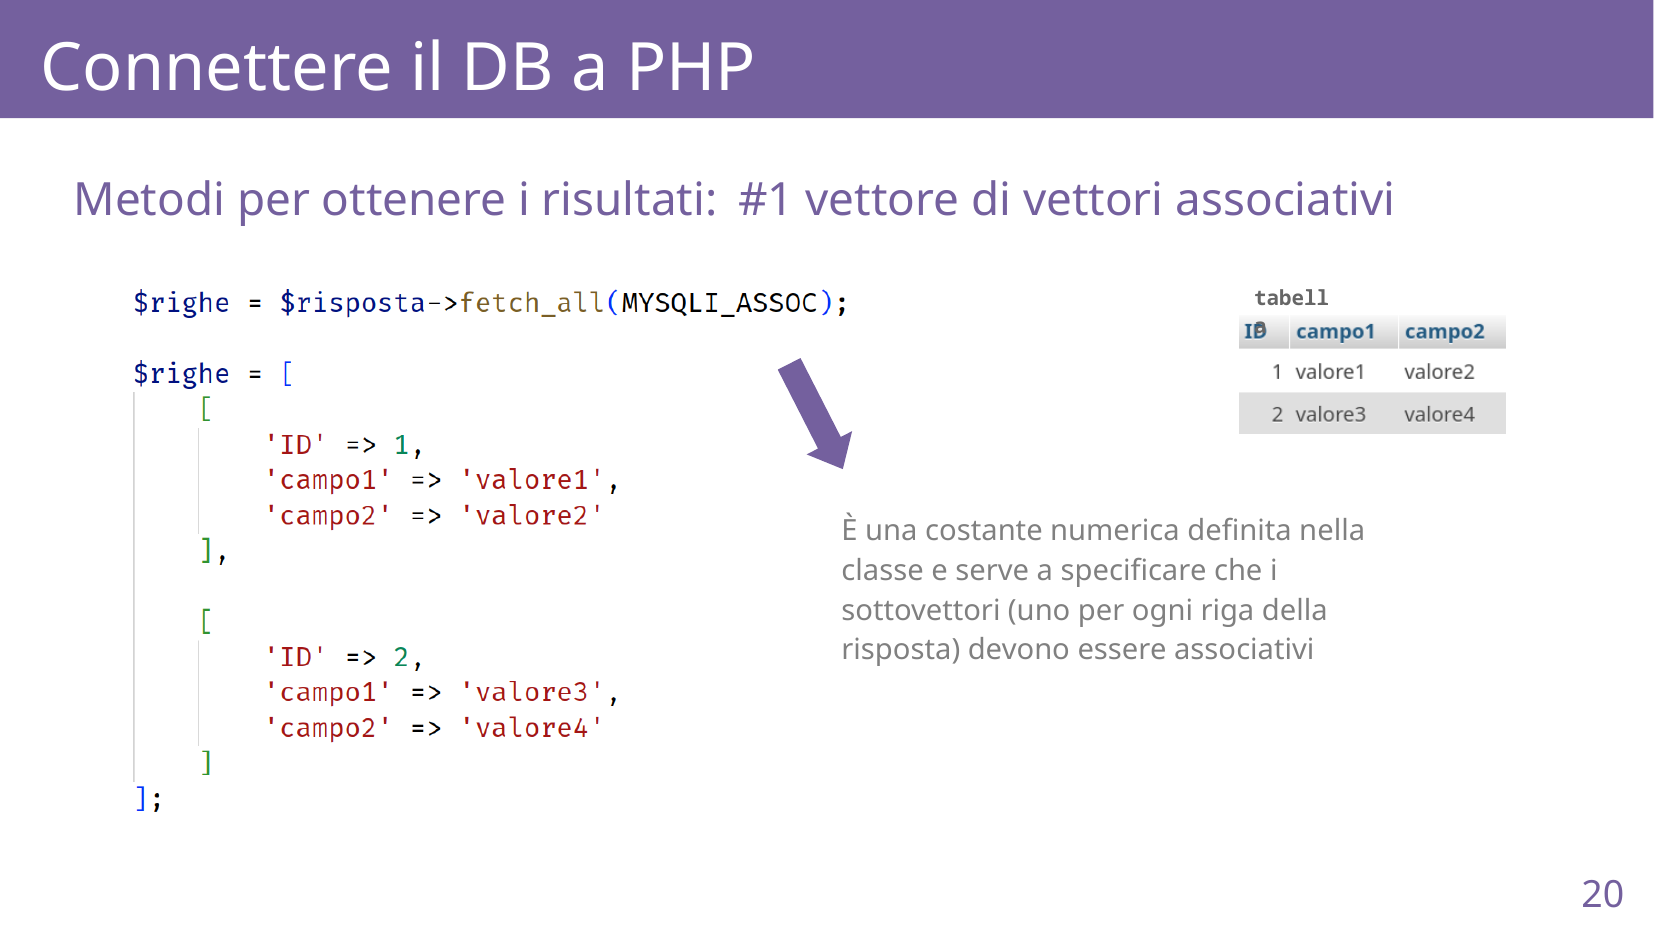

Connettere il DB a PHP
Metodi per ottenere i risultati:	#1 vettore di vettori associativi
tabella
È una costante numerica definita nella classe e serve a specificare che i sottovettori (uno per ogni riga della risposta) devono essere associativi